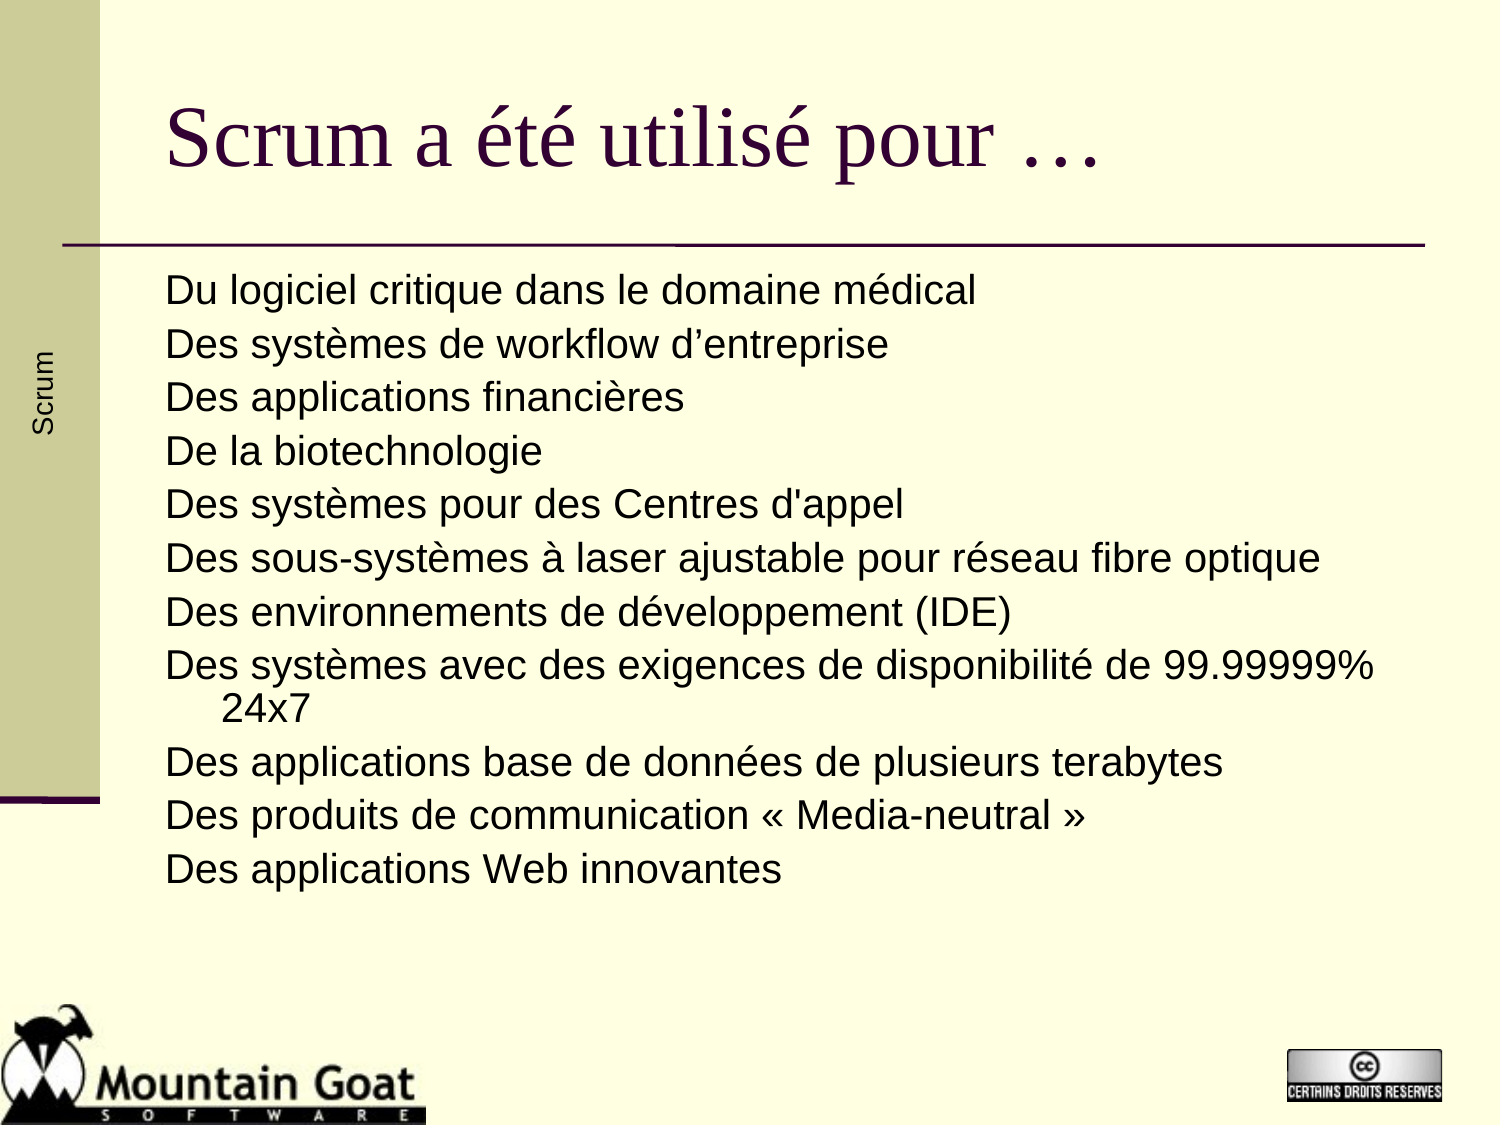

# Scrum a été utilisé pour …
Du logiciel critique dans le domaine médical
Des systèmes de workflow d’entreprise
Des applications financières
De la biotechnologie
Des systèmes pour des Centres d'appel
Des sous-systèmes à laser ajustable pour réseau fibre optique
Des environnements de développement (IDE)
Des systèmes avec des exigences de disponibilité de 99.99999% 24x7
Des applications base de données de plusieurs terabytes
Des produits de communication « Media-neutral »
Des applications Web innovantes
Scrum